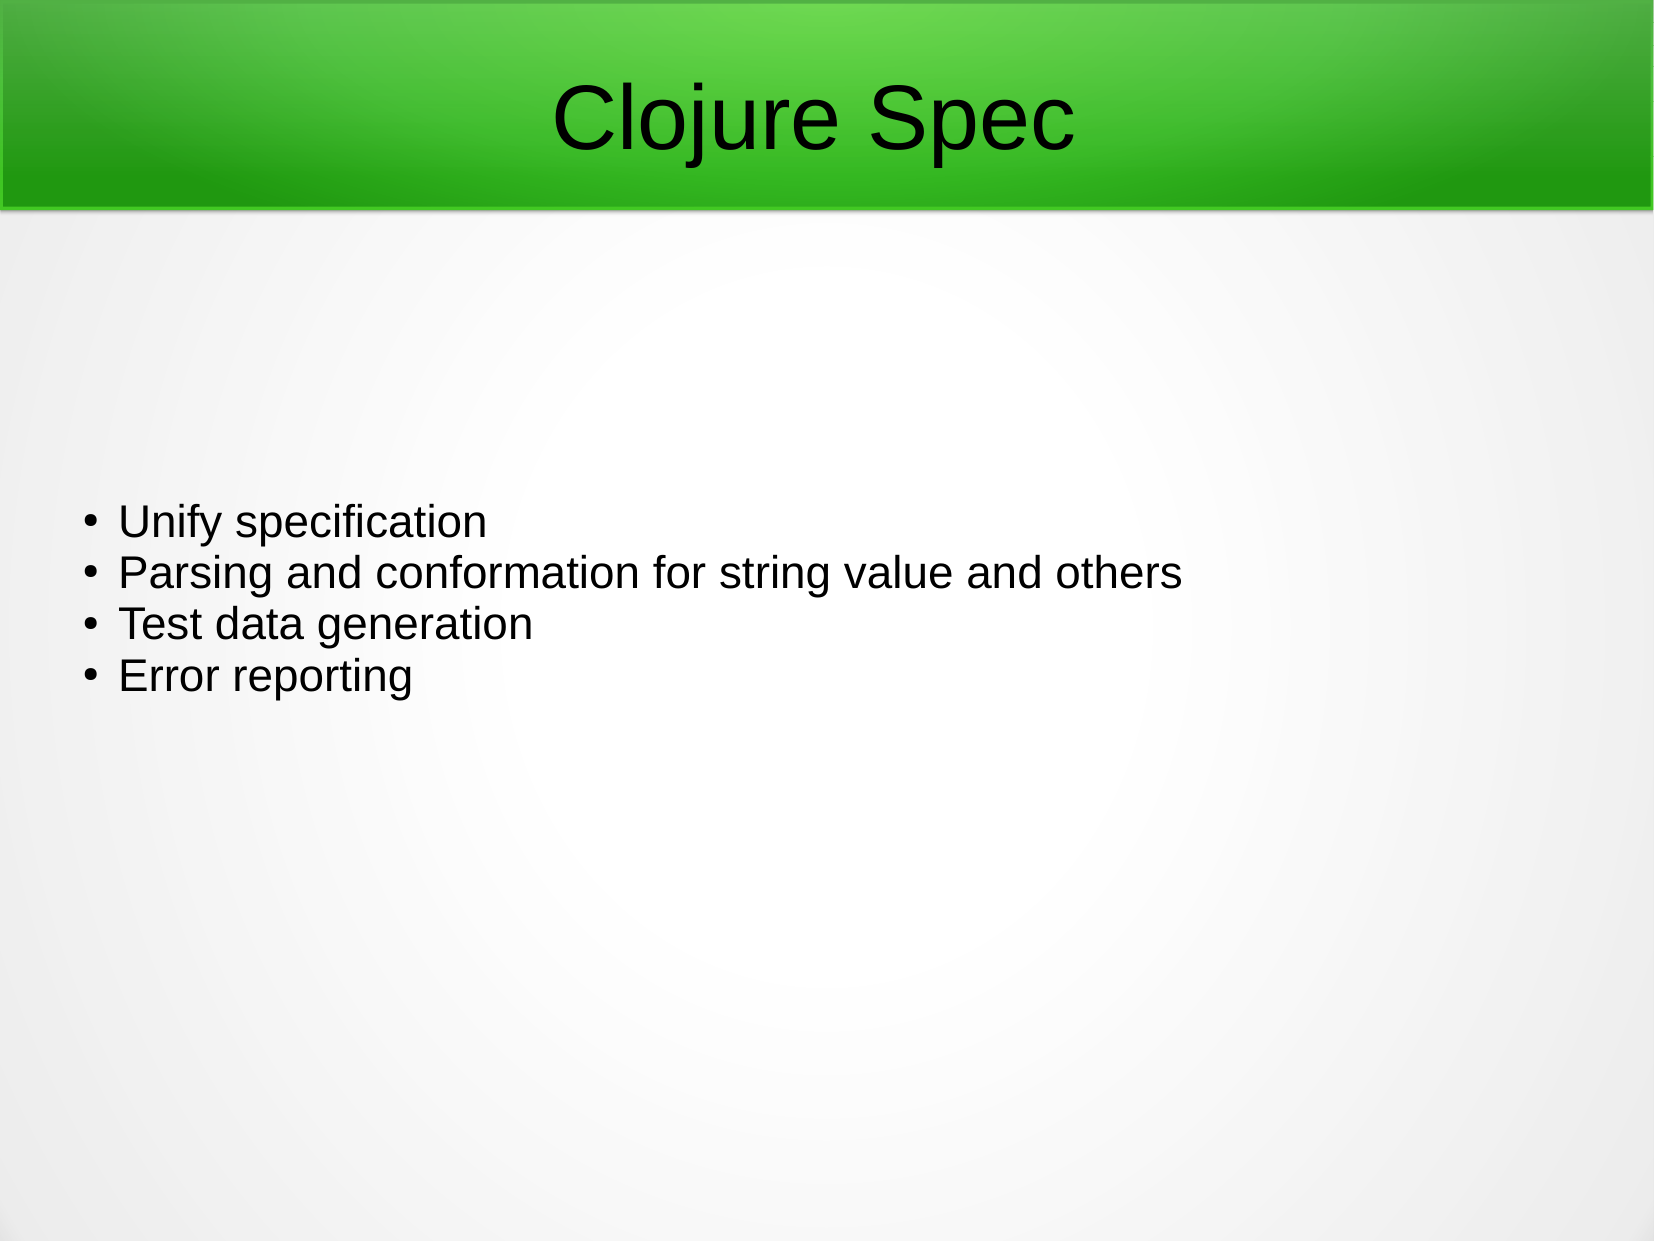

# Clojure Spec
Unify specification
Parsing and conformation for string value and others
Test data generation
Error reporting